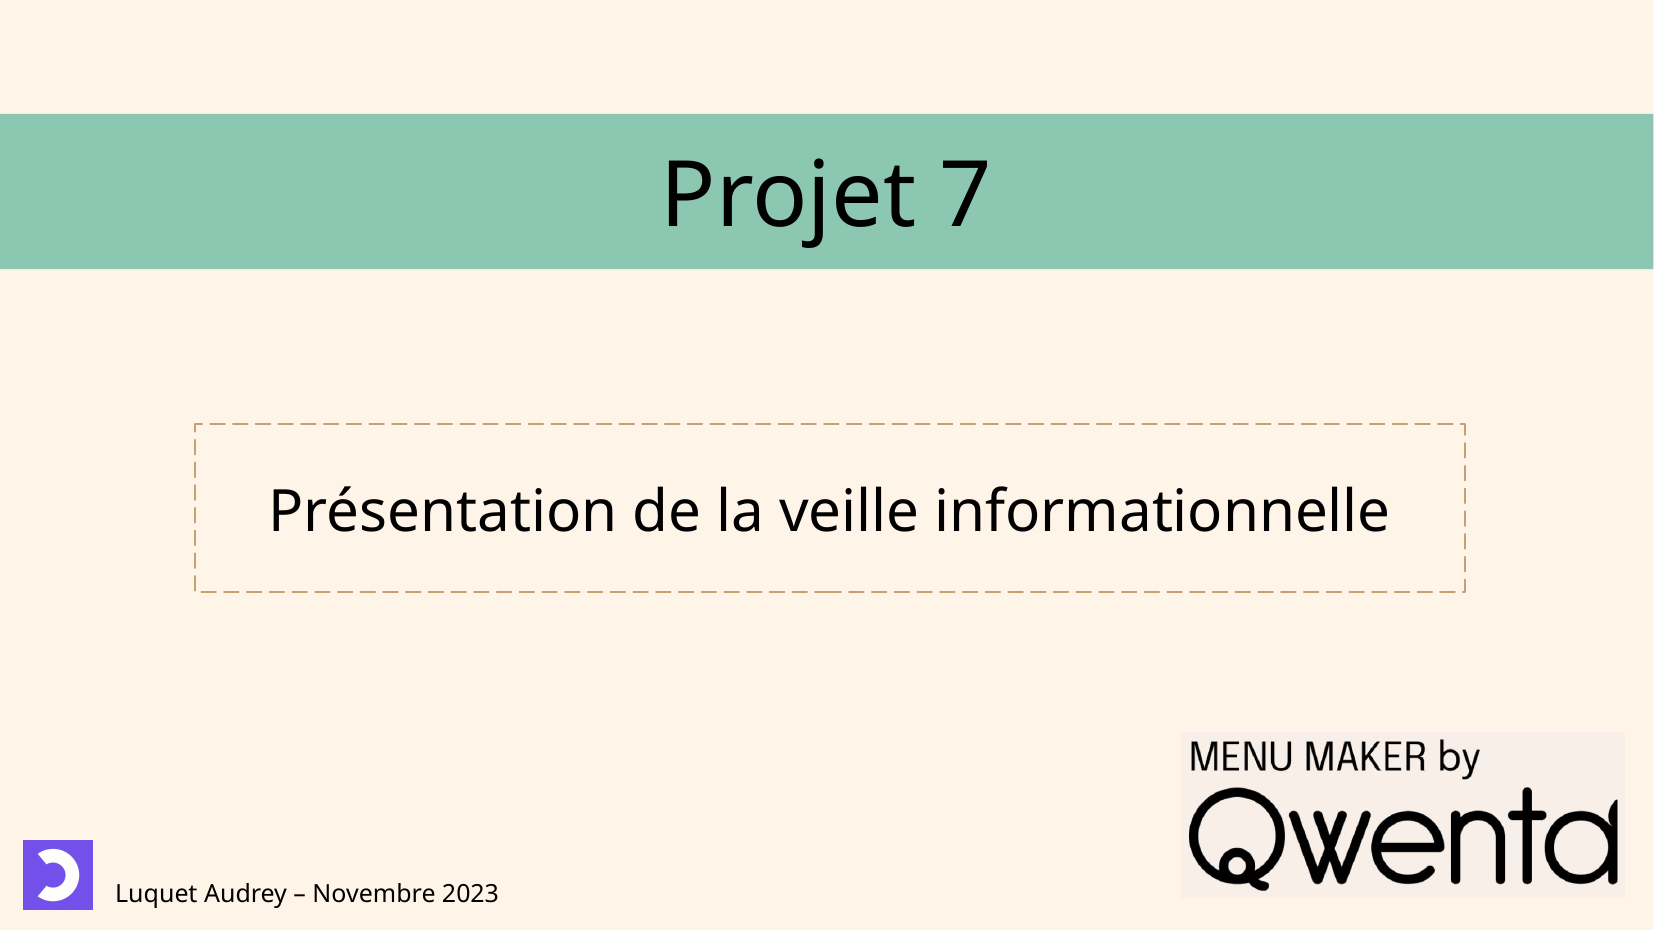

# Projet 7
Présentation de la veille informationnelle
Luquet Audrey – Novembre 2023